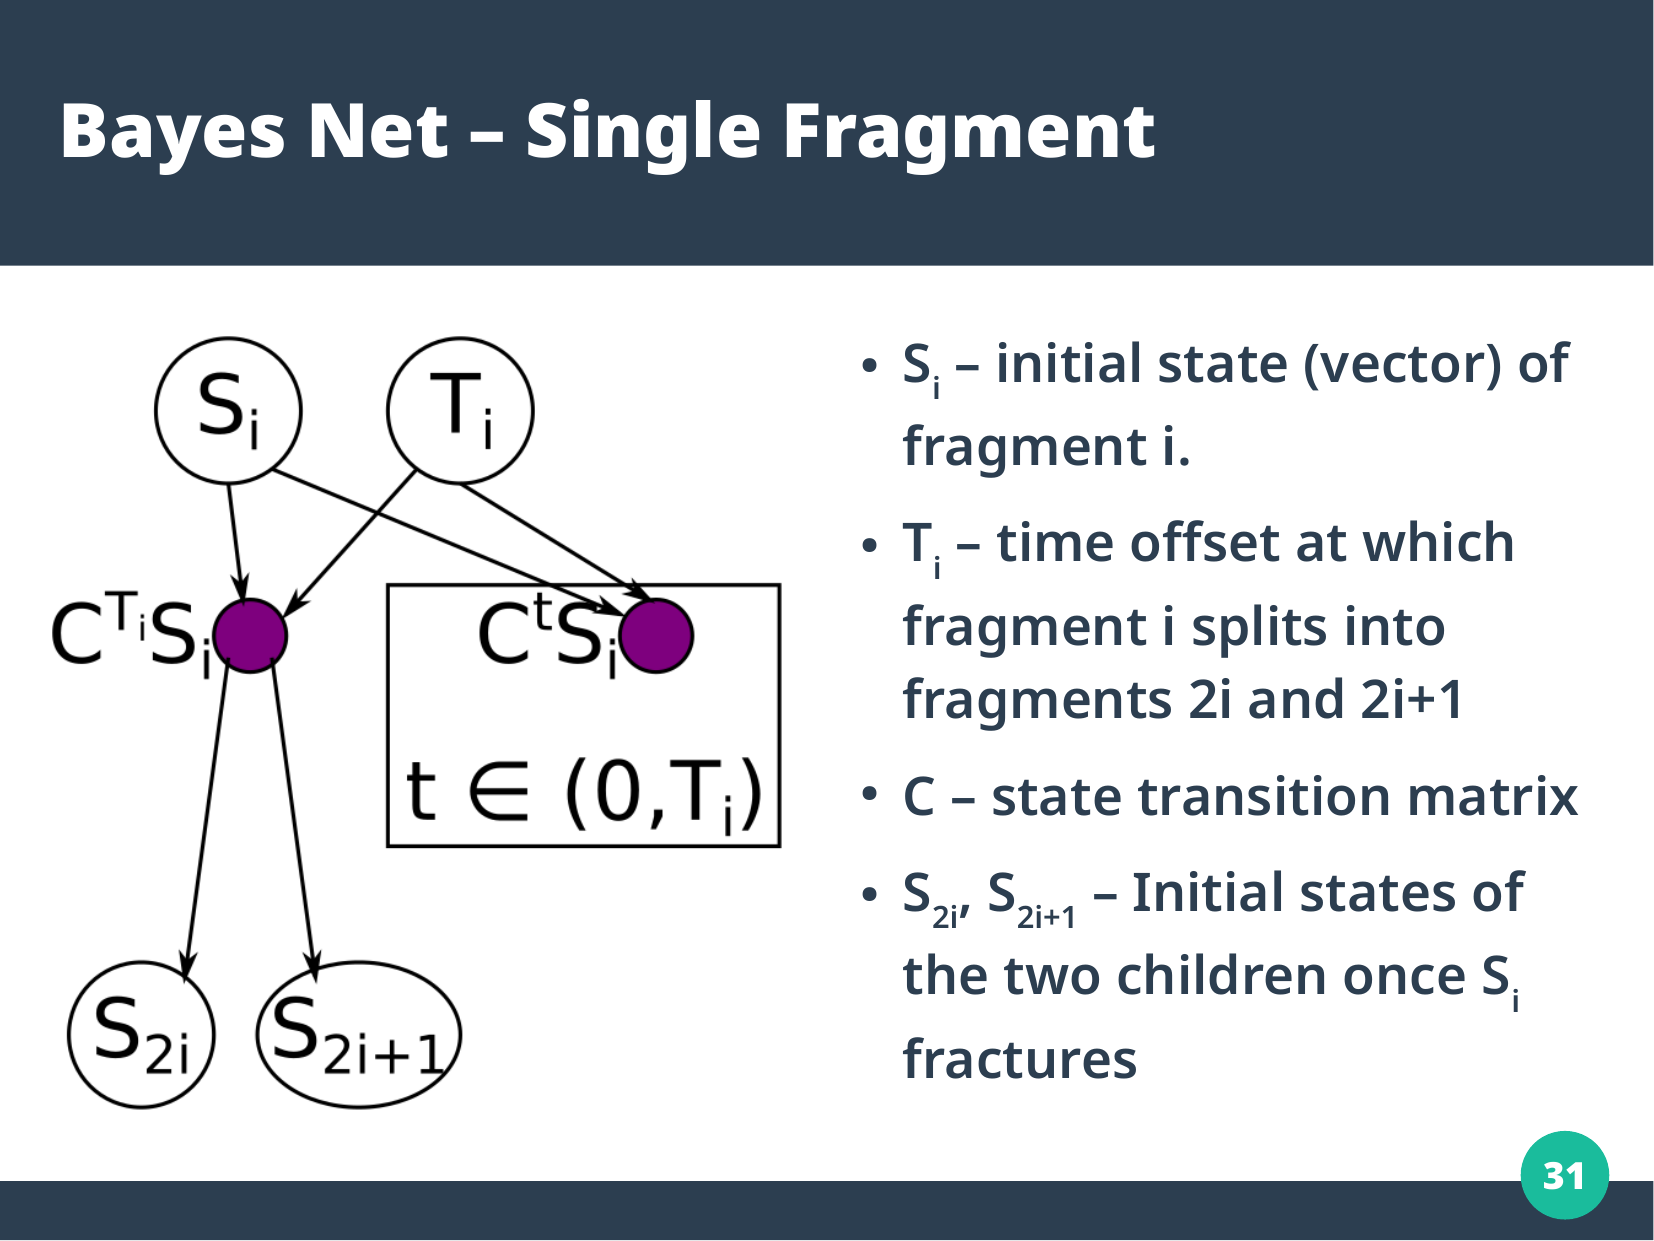

# Bayes Net – Single Fragment
Si – initial state (vector) of fragment i.
Ti – time offset at which fragment i splits into fragments 2i and 2i+1
C – state transition matrix
S2i, S2i+1 – Initial states of the two children once Si fractures
31